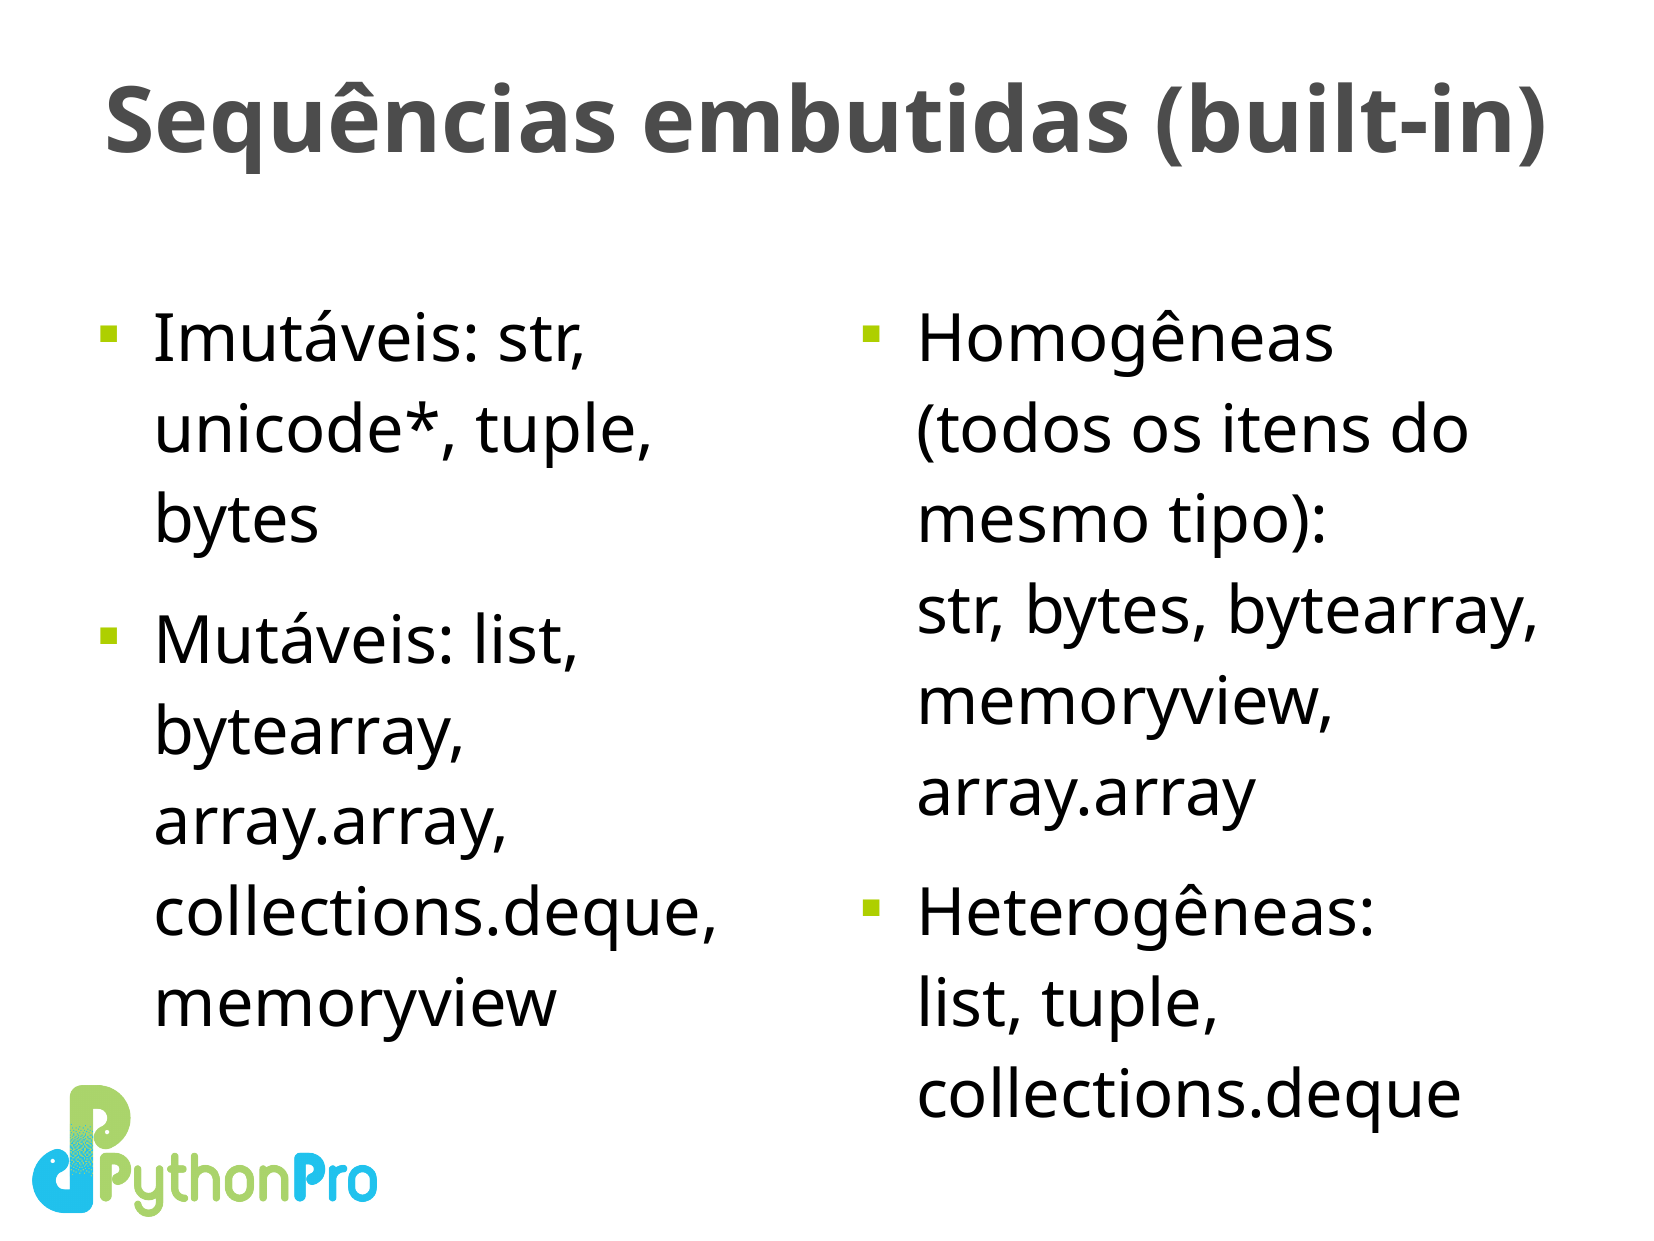

# Sequências embutidas (built-in)
Imutáveis: str, unicode*, tuple, bytes
Mutáveis: list, bytearray, array.array, collections.deque, memoryview
Homogêneas
(todos os itens do mesmo tipo):
str, bytes, bytearray, memoryview, array.array
Heterogêneas:
list, tuple, collections.deque